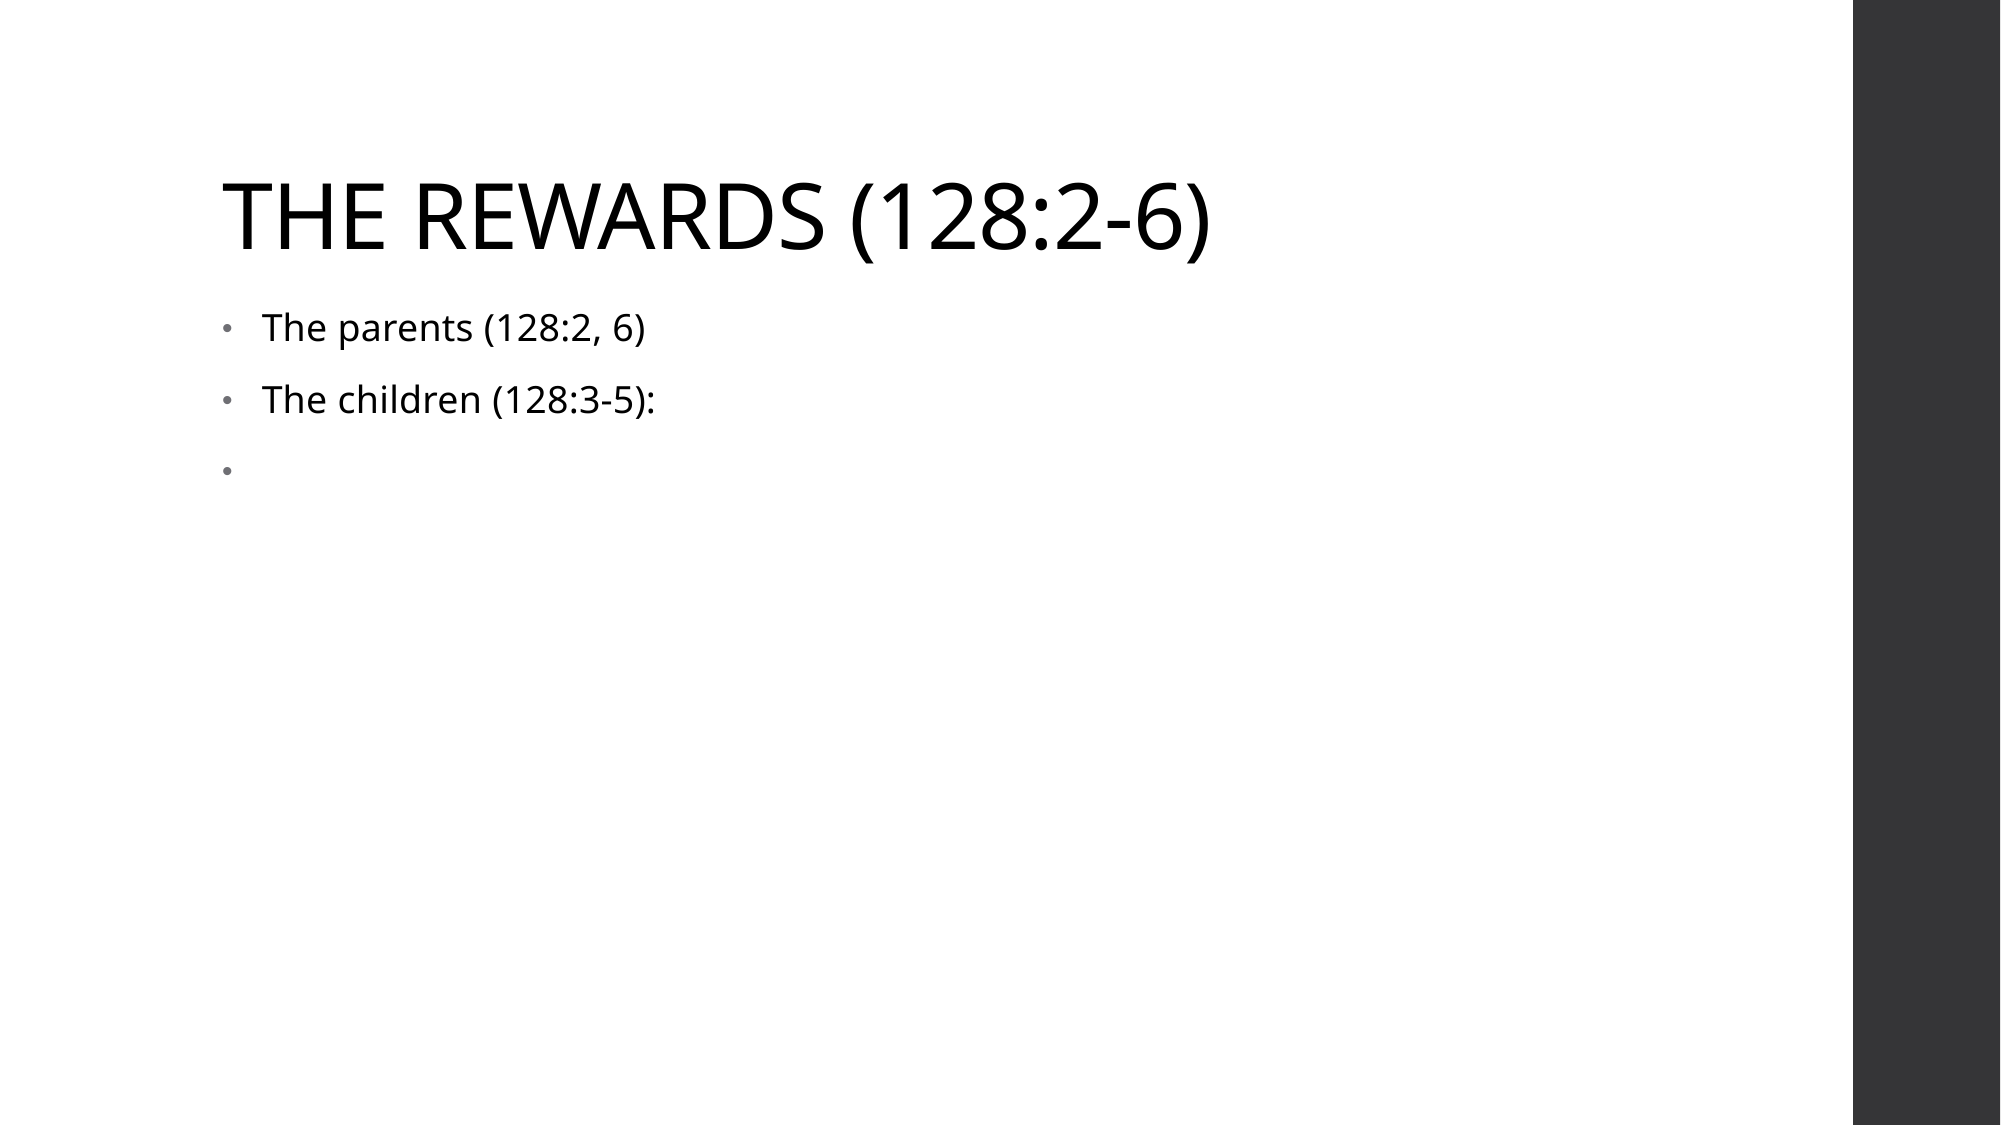

# THE REWARDS (128:2-6)
 The parents (128:2, 6)
 The children (128:3-5):